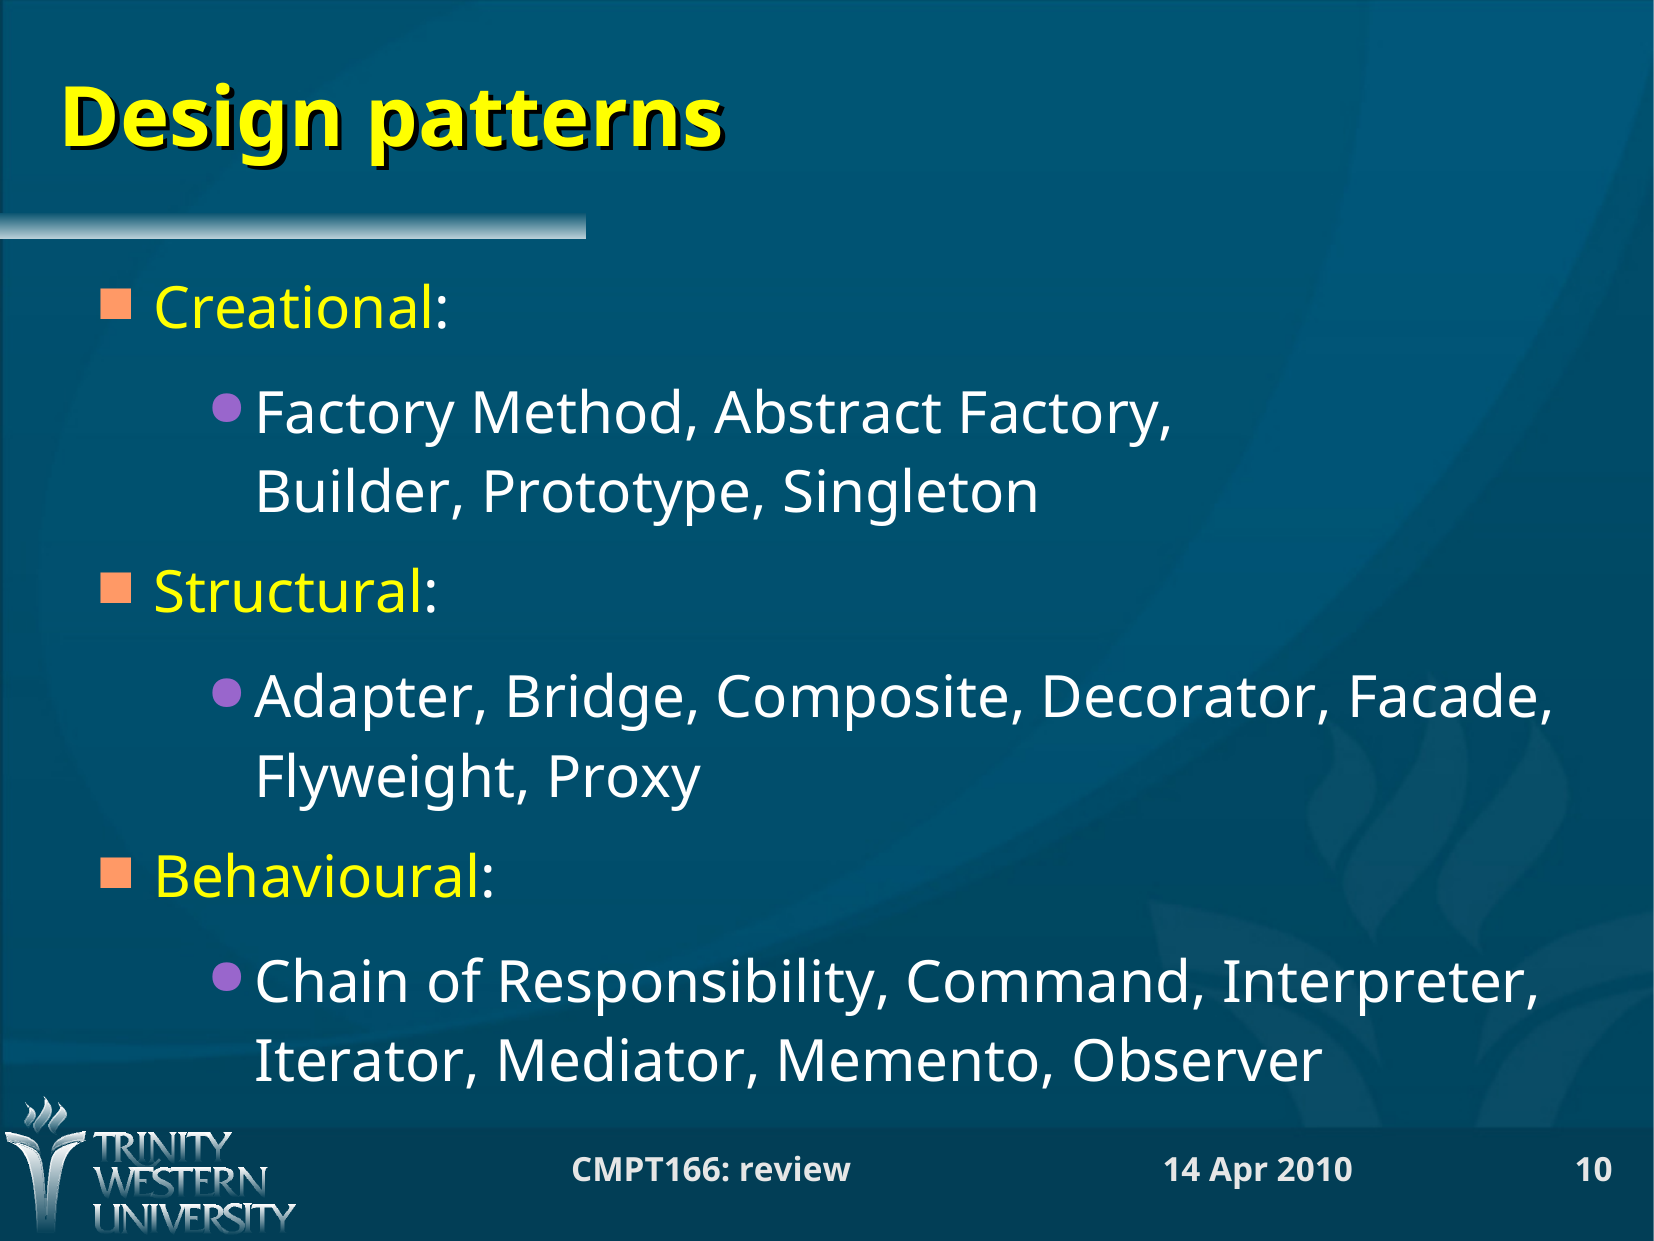

# Design patterns
Creational:
Factory Method, Abstract Factory,
Builder, Prototype, Singleton
Structural:
Adapter, Bridge, Composite, Decorator, Facade, Flyweight, Proxy
Behavioural:
Chain of Responsibility, Command, Interpreter, Iterator, Mediator, Memento, Observer
CMPT166: review
14 Apr 2010
10